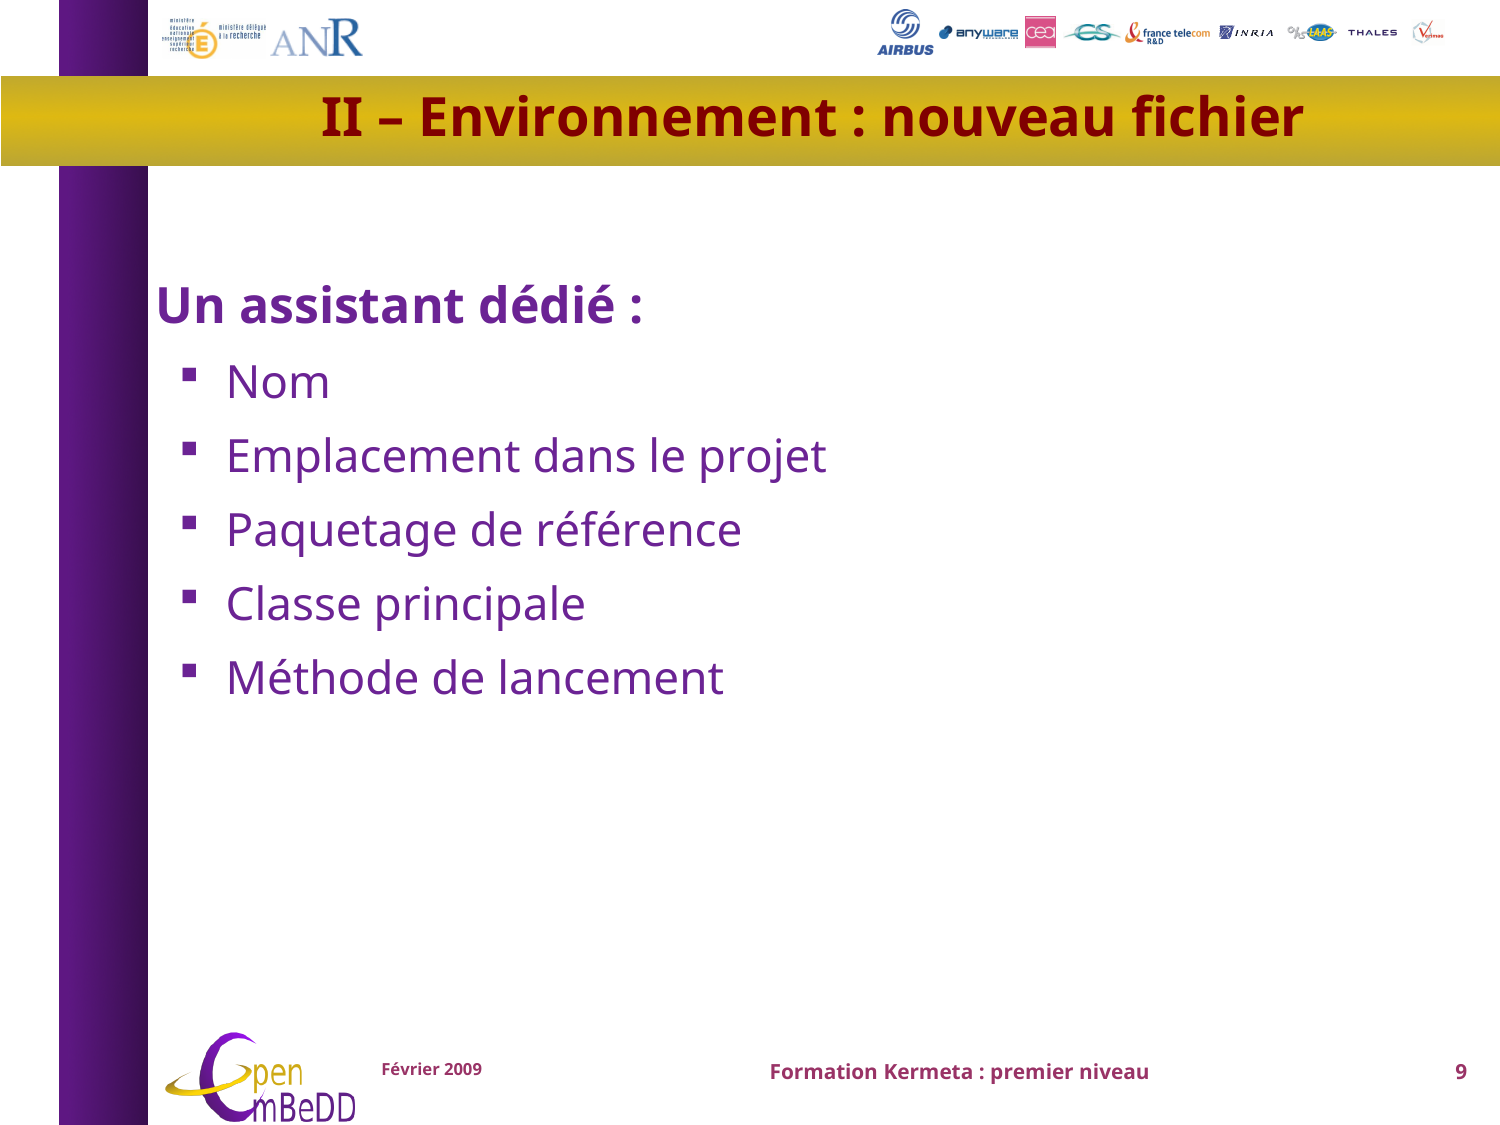

# II – Environnement : nouveau fichier
 Un assistant dédié :
Nom
Emplacement dans le projet
Paquetage de référence
Classe principale
Méthode de lancement
Pied de page
Pied de page fixe
9